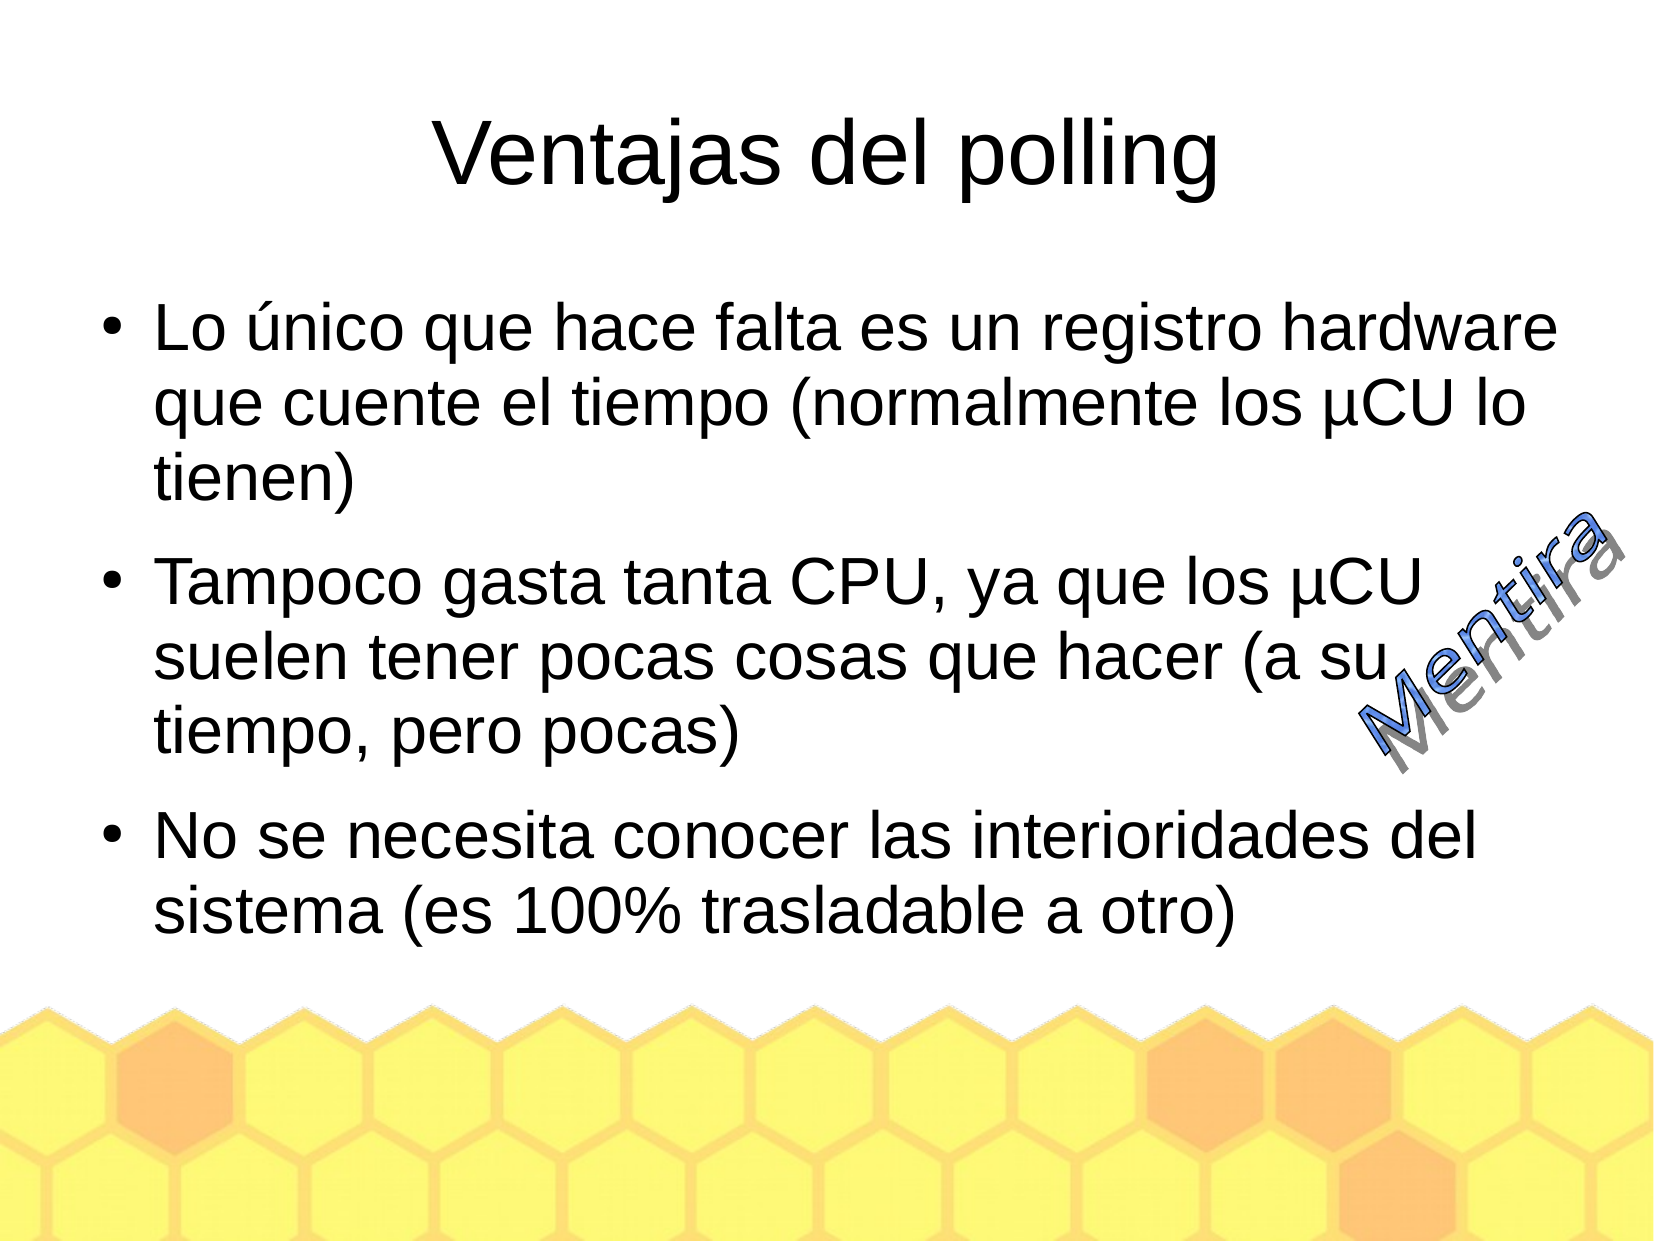

# Ventajas del polling
Lo único que hace falta es un registro hardware que cuente el tiempo (normalmente los µCU lo tienen)
Tampoco gasta tanta CPU, ya que los µCU suelen tener pocas cosas que hacer (a su tiempo, pero pocas)
No se necesita conocer las interioridades del sistema (es 100% trasladable a otro)
Mentira